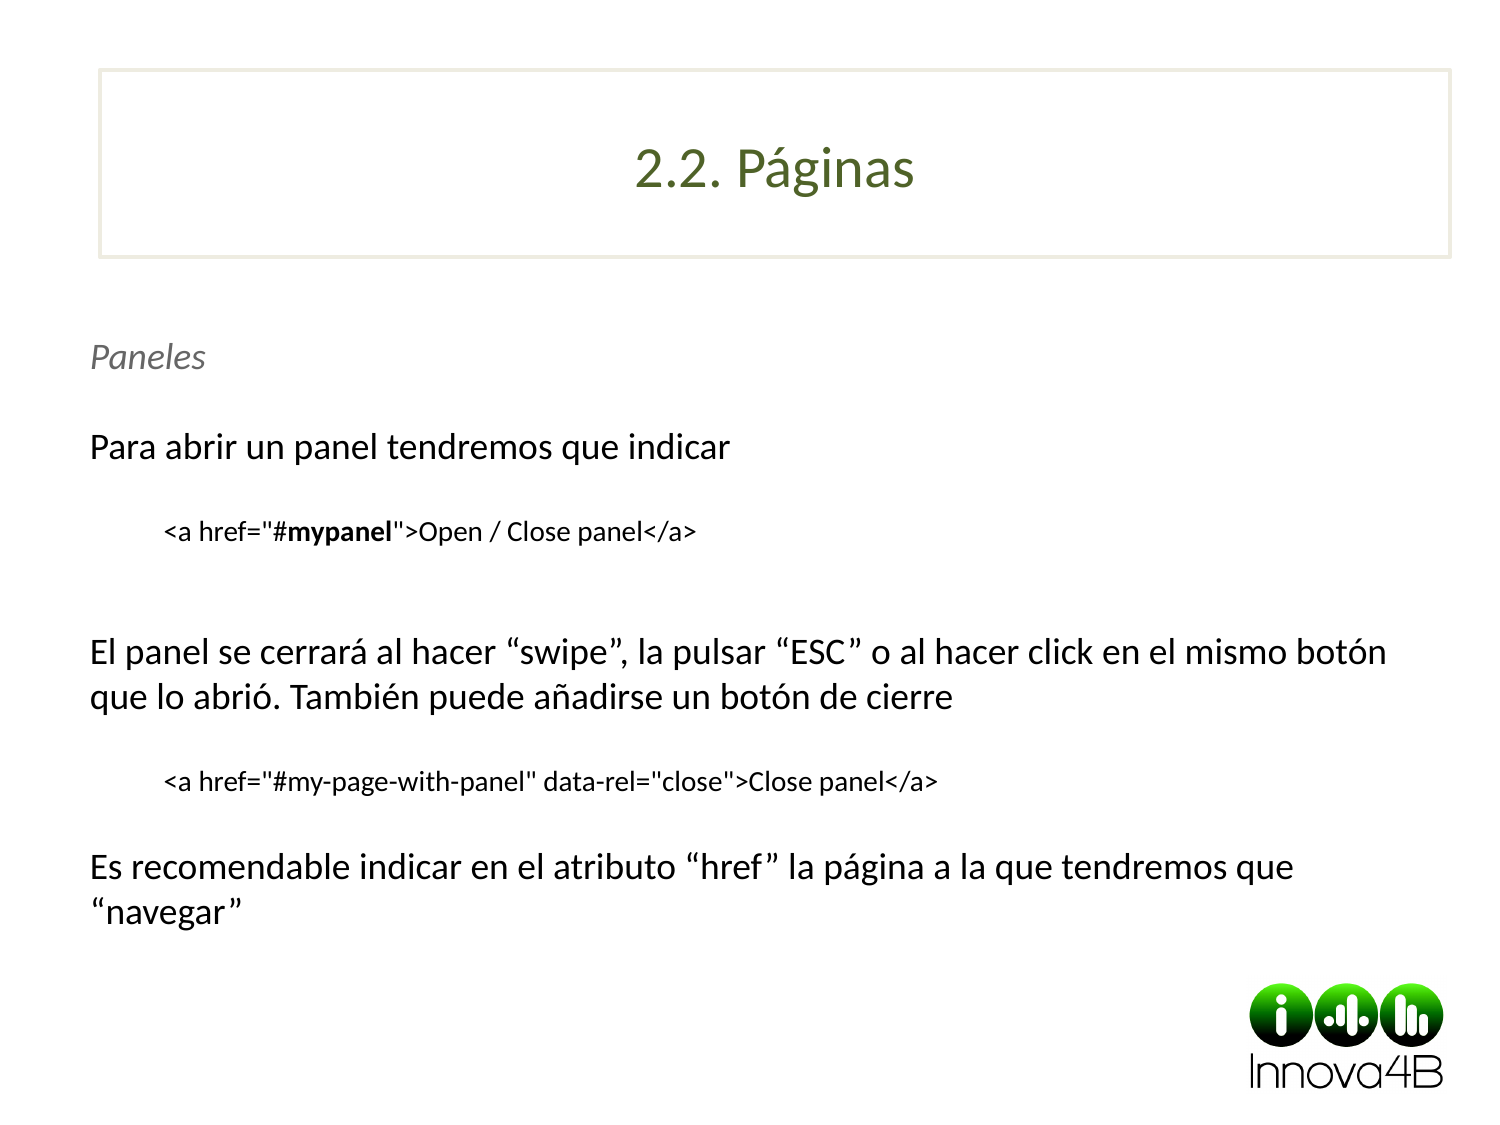

2.2. Páginas
Paneles
Para abrir un panel tendremos que indicar
	<a href="#mypanel">Open / Close panel</a>
El panel se cerrará al hacer “swipe”, la pulsar “ESC” o al hacer click en el mismo botón que lo abrió. También puede añadirse un botón de cierre
	<a href="#my-page-with-panel" data-rel="close">Close panel</a>
Es recomendable indicar en el atributo “href” la página a la que tendremos que “navegar”